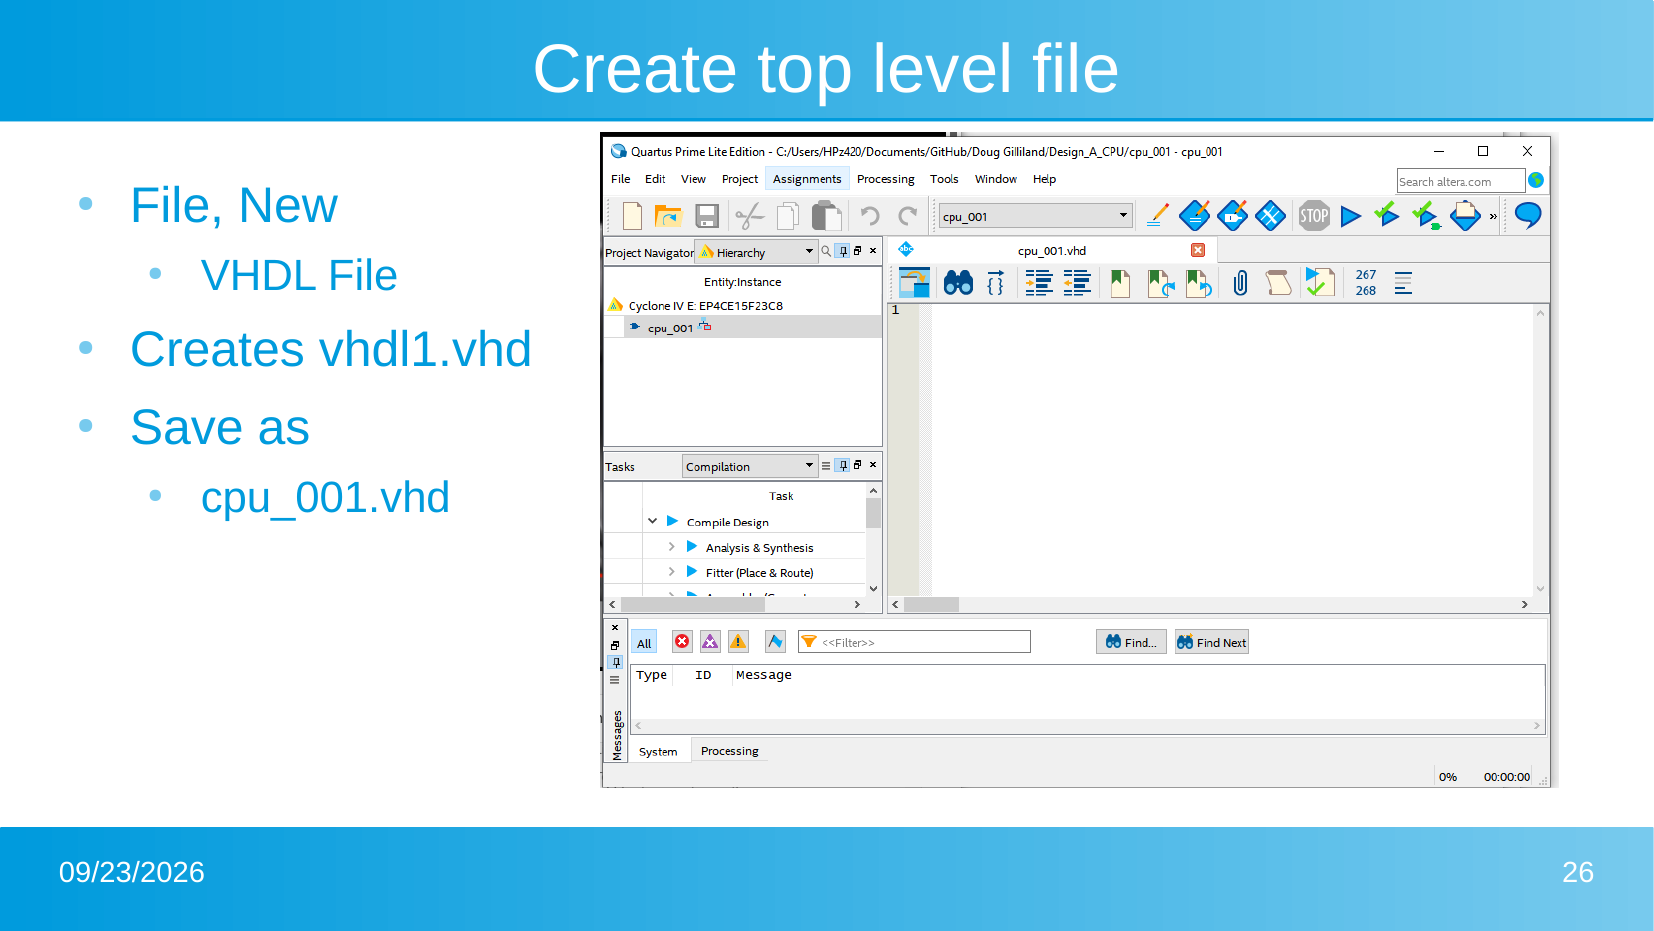

# Create top level file
File, New
VHDL File
Creates vhdl1.vhd
Save as
cpu_001.vhd
26